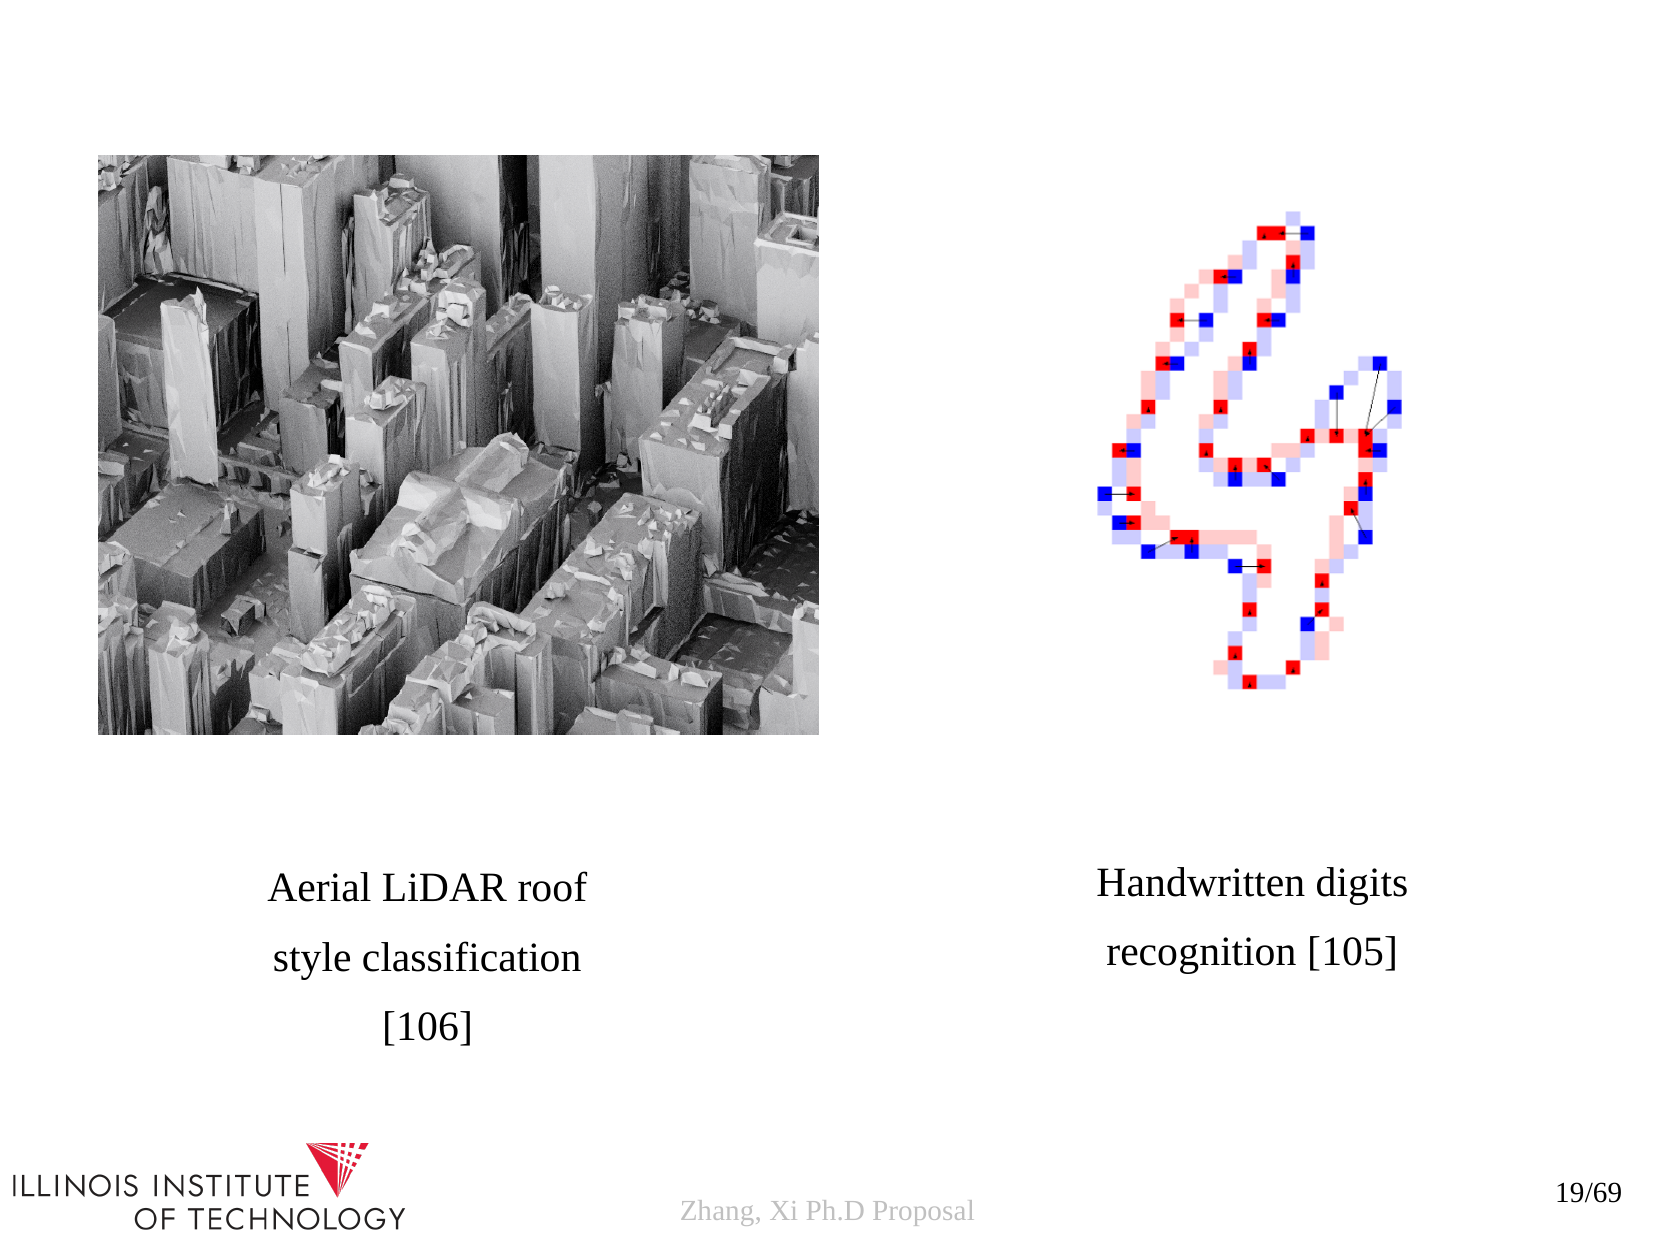

Handwritten digits recognition [105]
Aerial LiDAR roof style classification [106]
19
Zhang, Xi Ph.D Proposal